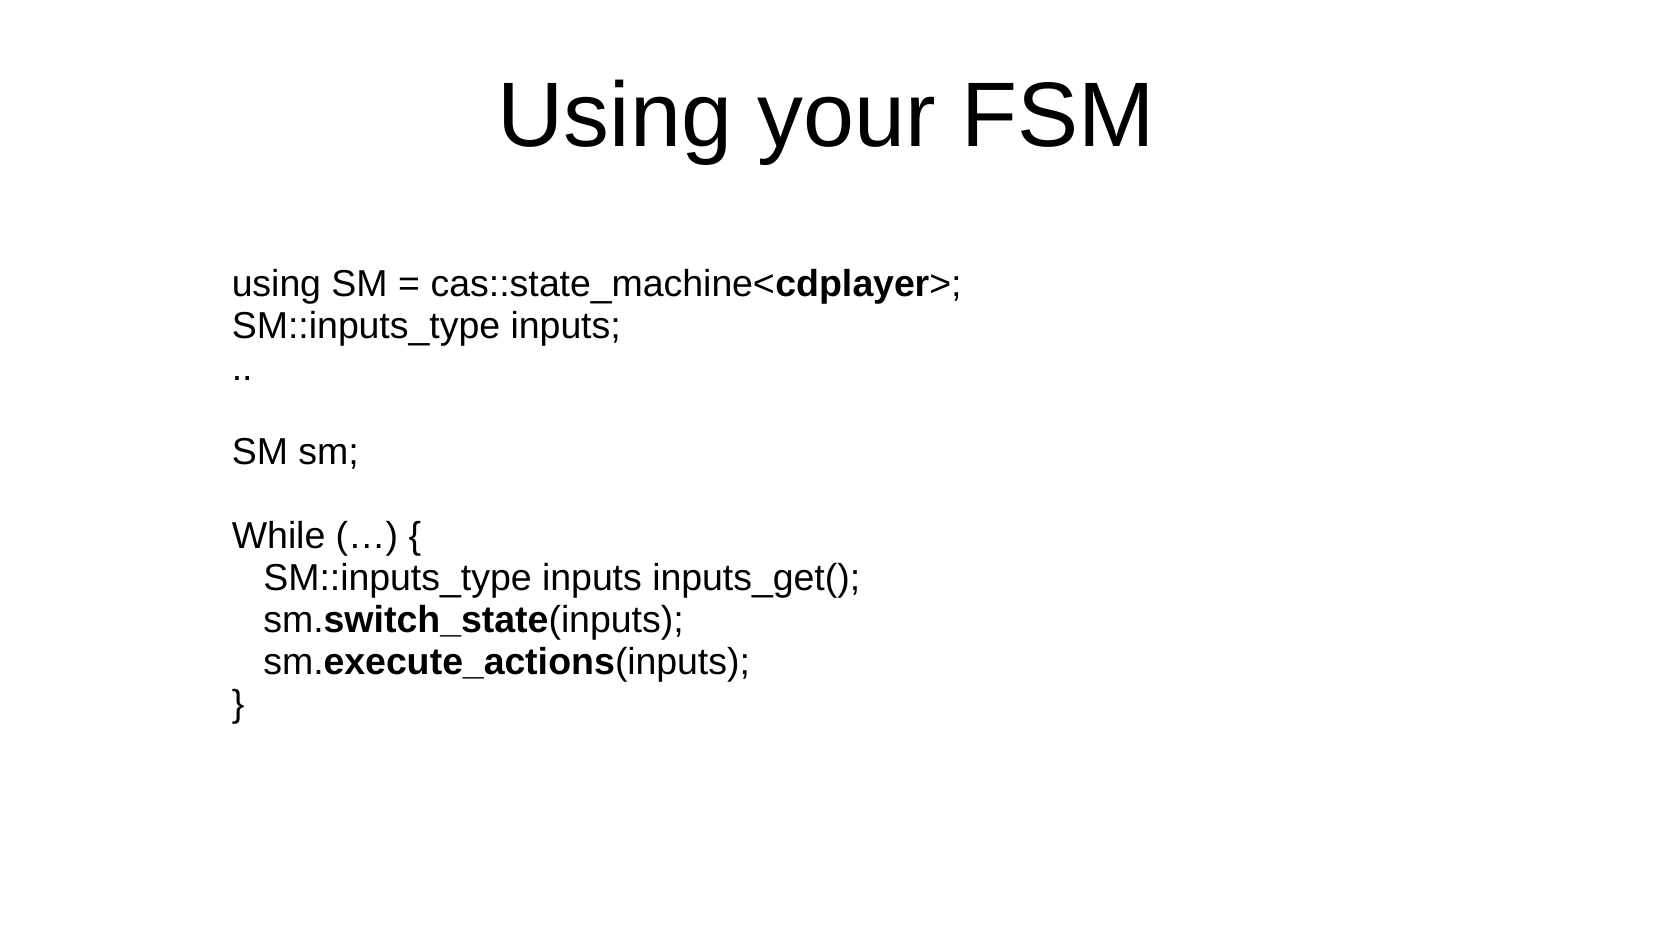

# Using your FSM
using SM = cas::state_machine<cdplayer>;
SM::inputs_type inputs;
..
SM sm;
While (…) {
 SM::inputs_type inputs inputs_get();
 sm.switch_state(inputs);
 sm.execute_actions(inputs);
}